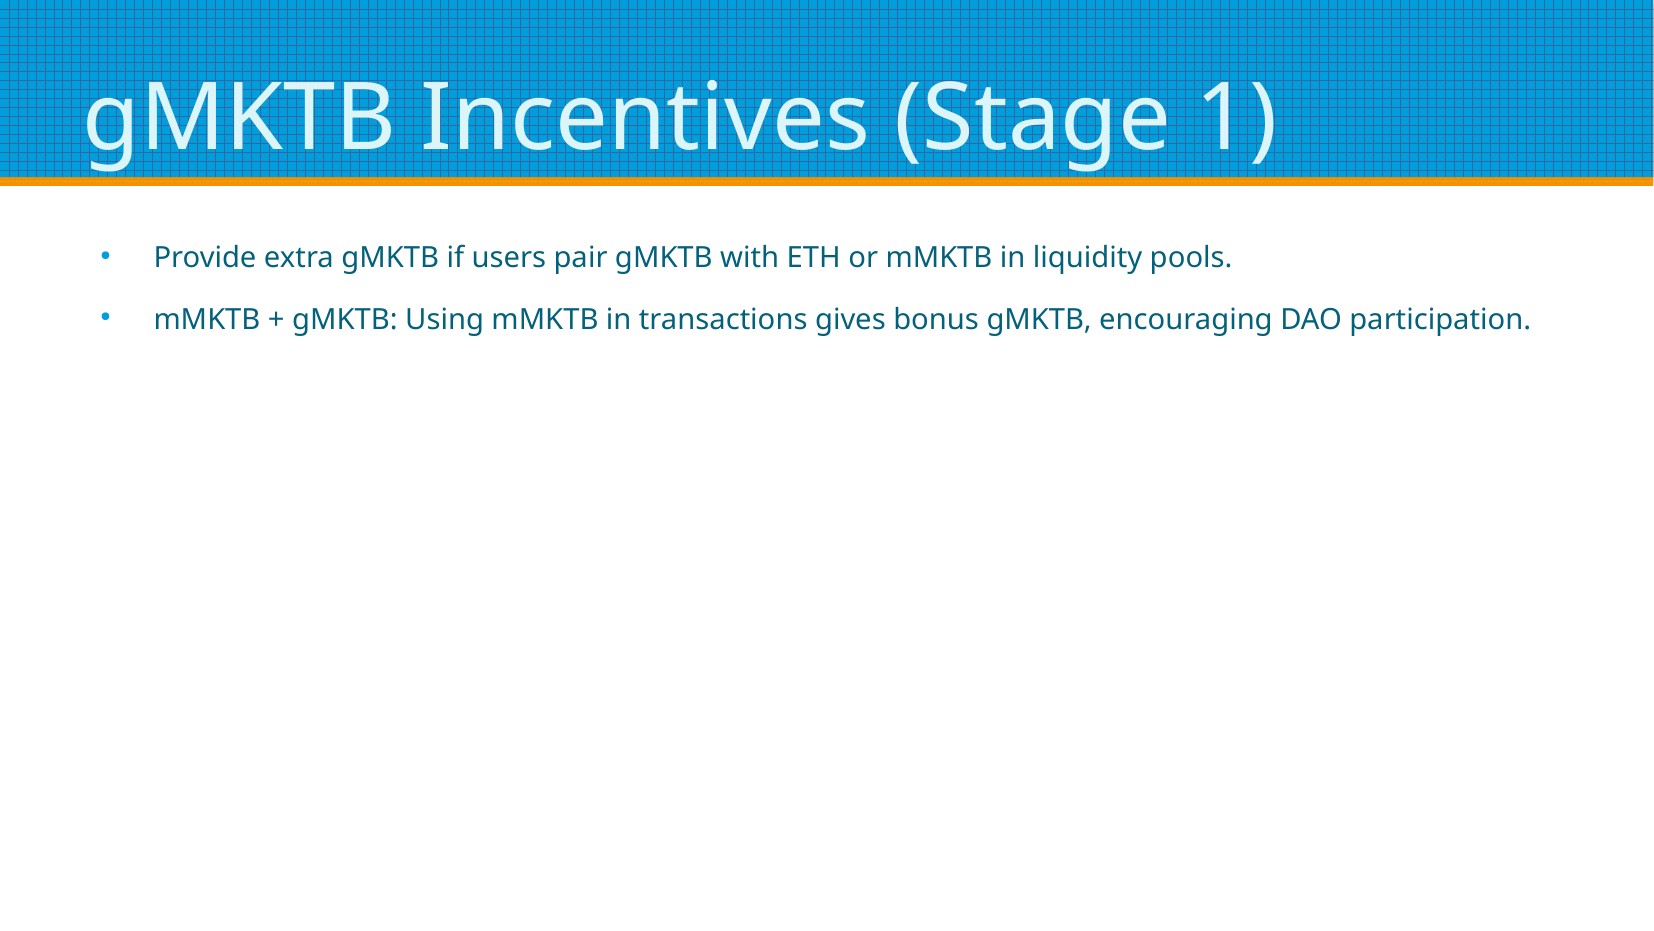

# gMKTB Incentives (Stage 1)
Provide extra gMKTB if users pair gMKTB with ETH or mMKTB in liquidity pools.
mMKTB + gMKTB: Using mMKTB in transactions gives bonus gMKTB, encouraging DAO participation.